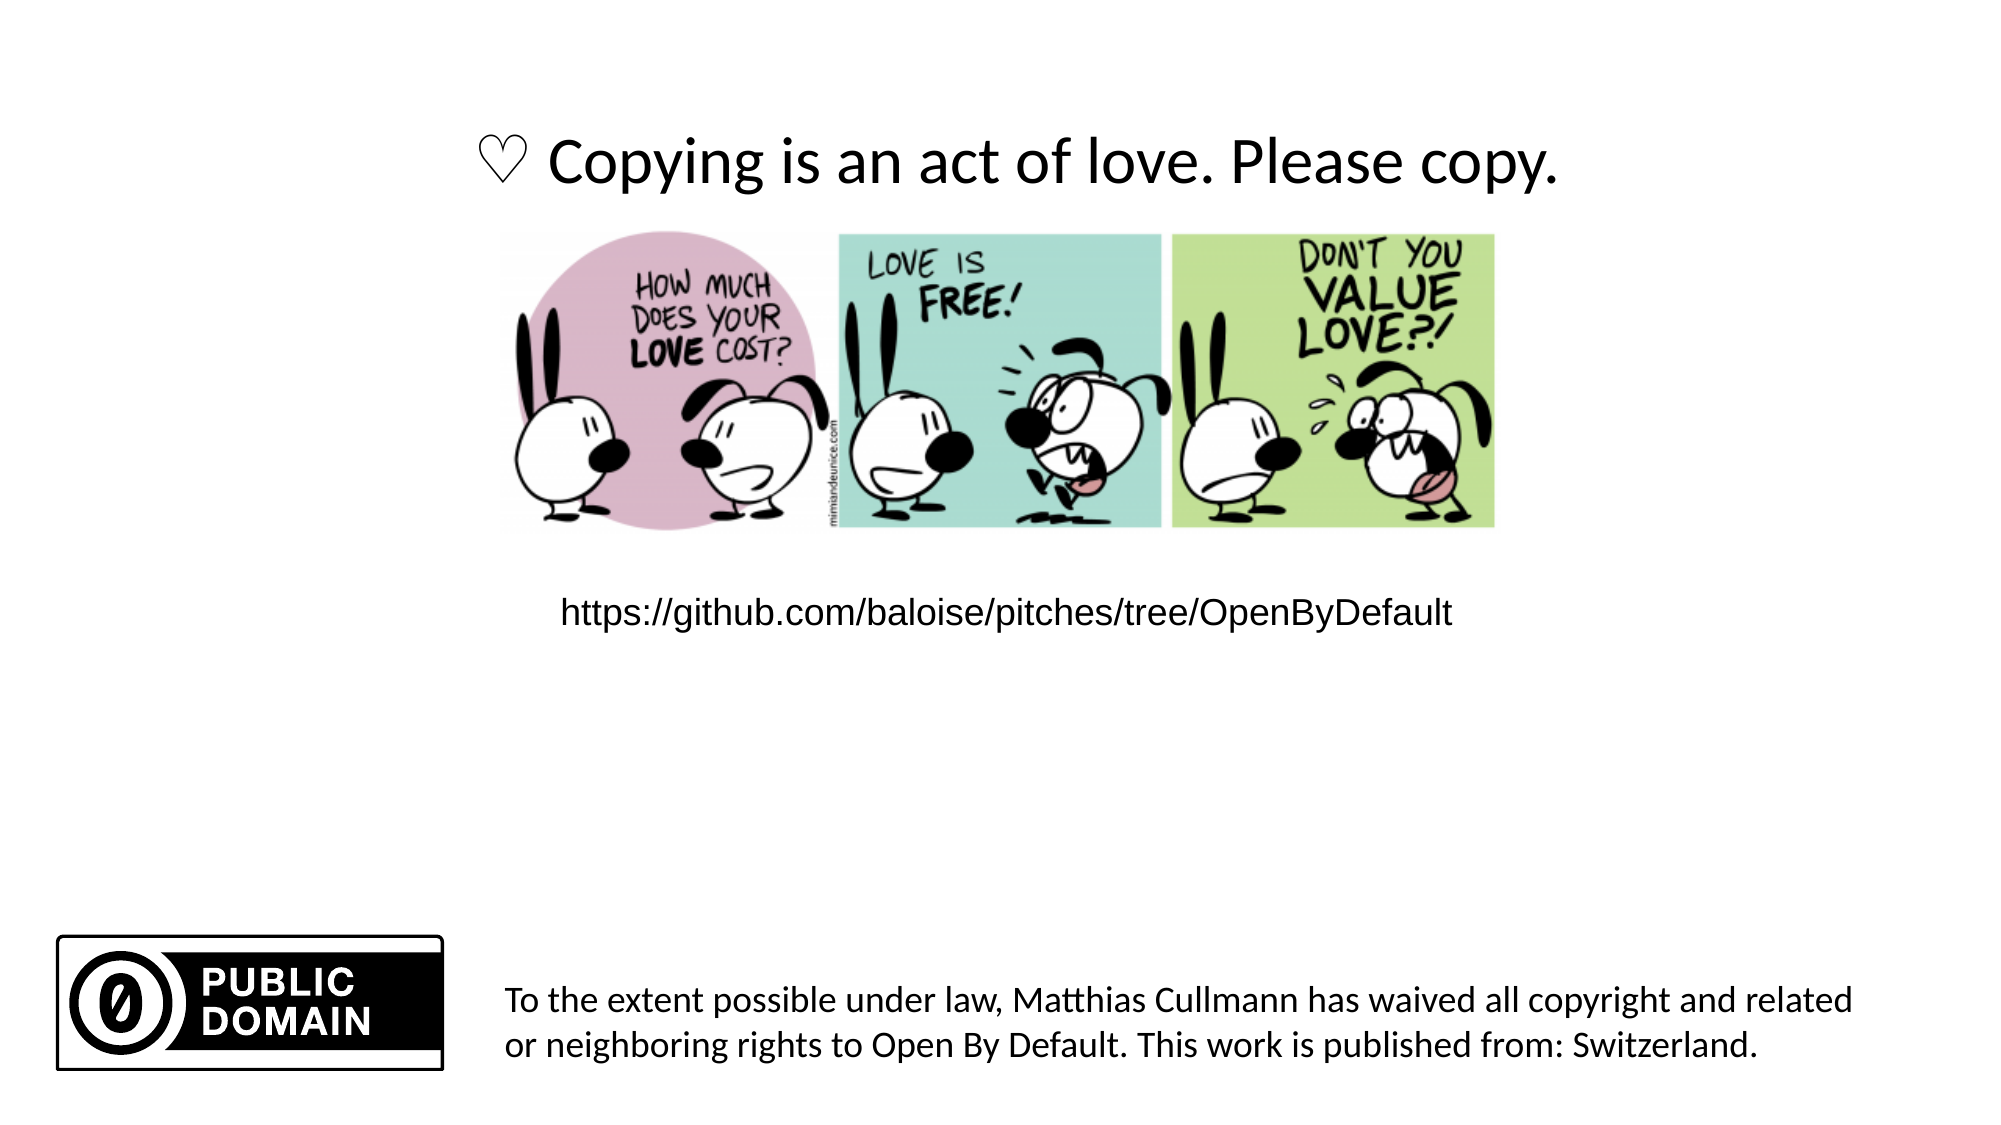

♡ Copying is an act of love. Please copy.
https://github.com/baloise/pitches/tree/OpenByDefault
To the extent possible under law, Matthias Cullmann has waived all copyright and related or neighboring rights to Open By Default. This work is published from: Switzerland.